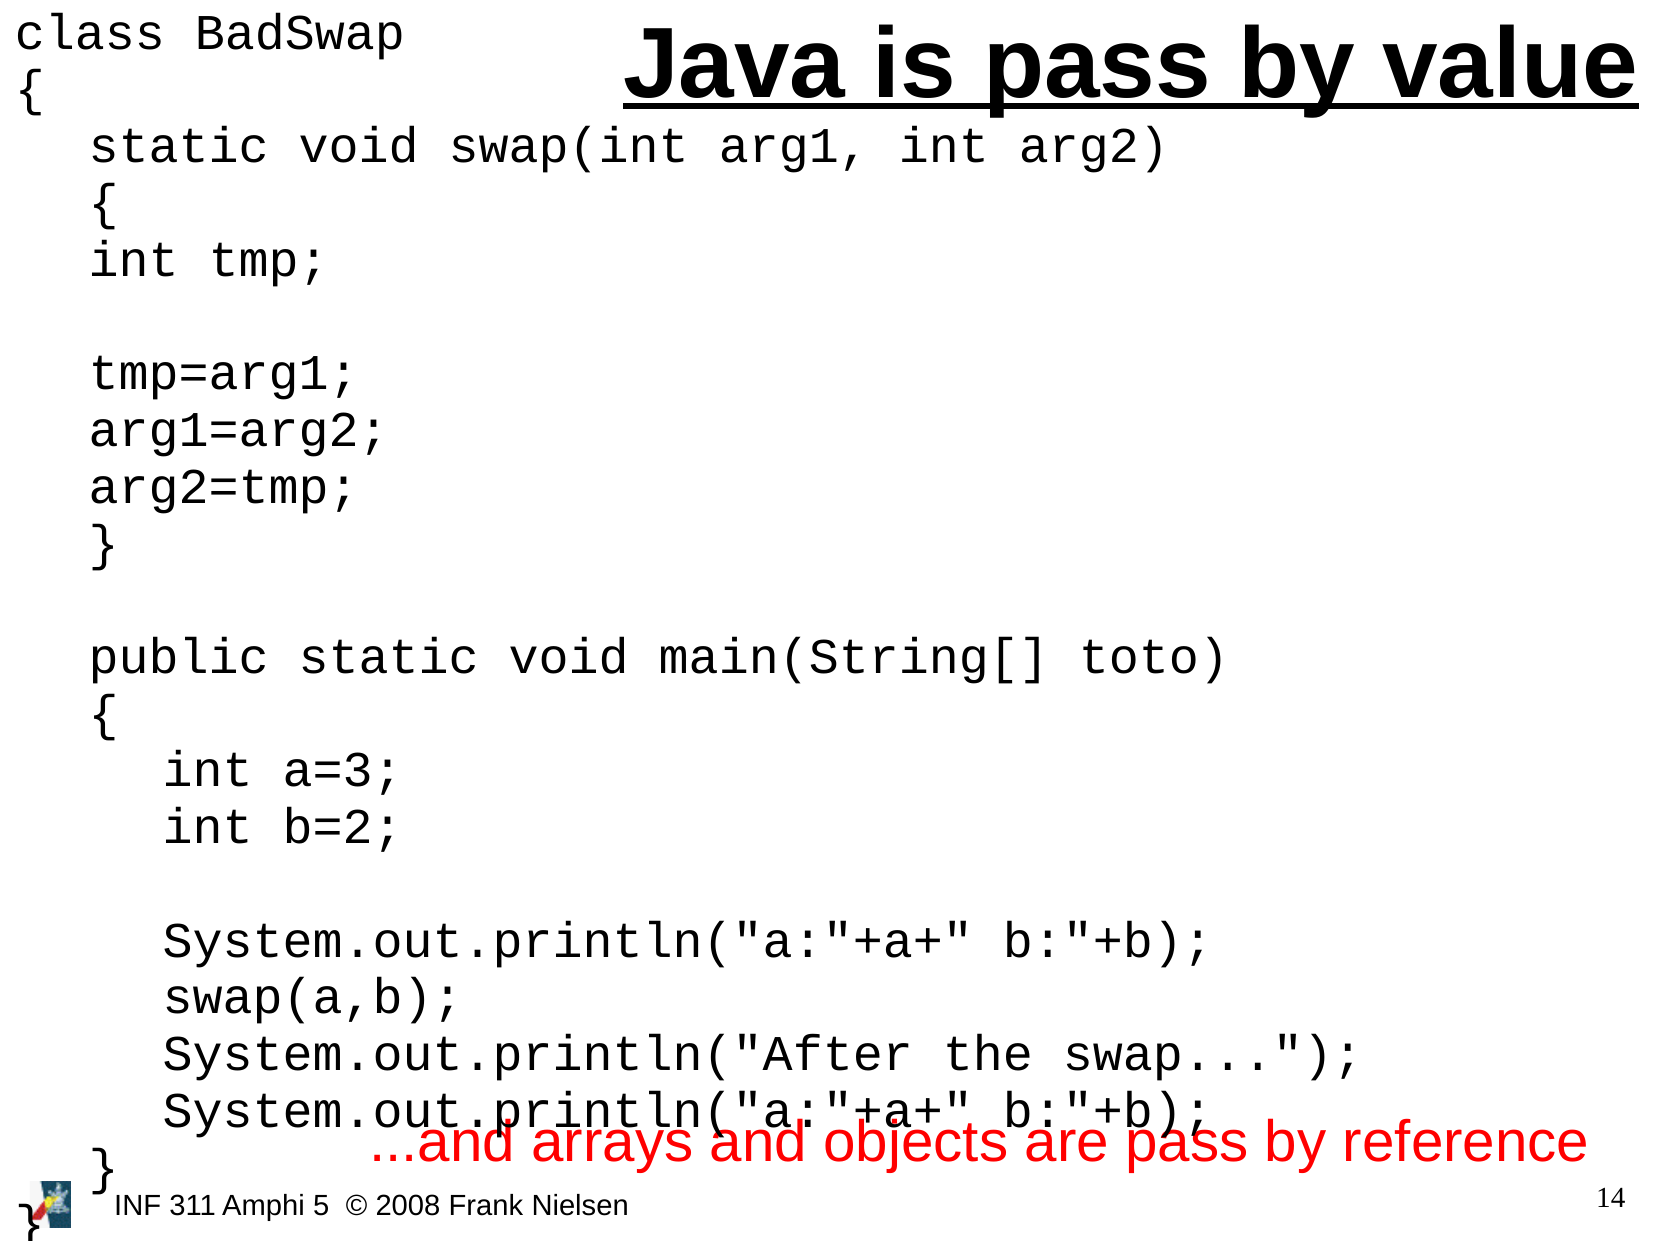

class BadSwap
{
	static void swap(int arg1, int arg2)
	{
	int tmp;
	tmp=arg1;
	arg1=arg2;
	arg2=tmp;
	}
	public static void main(String[] toto)
	{
		int a=3;
		int b=2;
		System.out.println("a:"+a+" b:"+b);
		swap(a,b);
		System.out.println("After the swap...");
		System.out.println("a:"+a+" b:"+b);
	}
}
Java is pass by value
...and arrays and objects are pass by reference